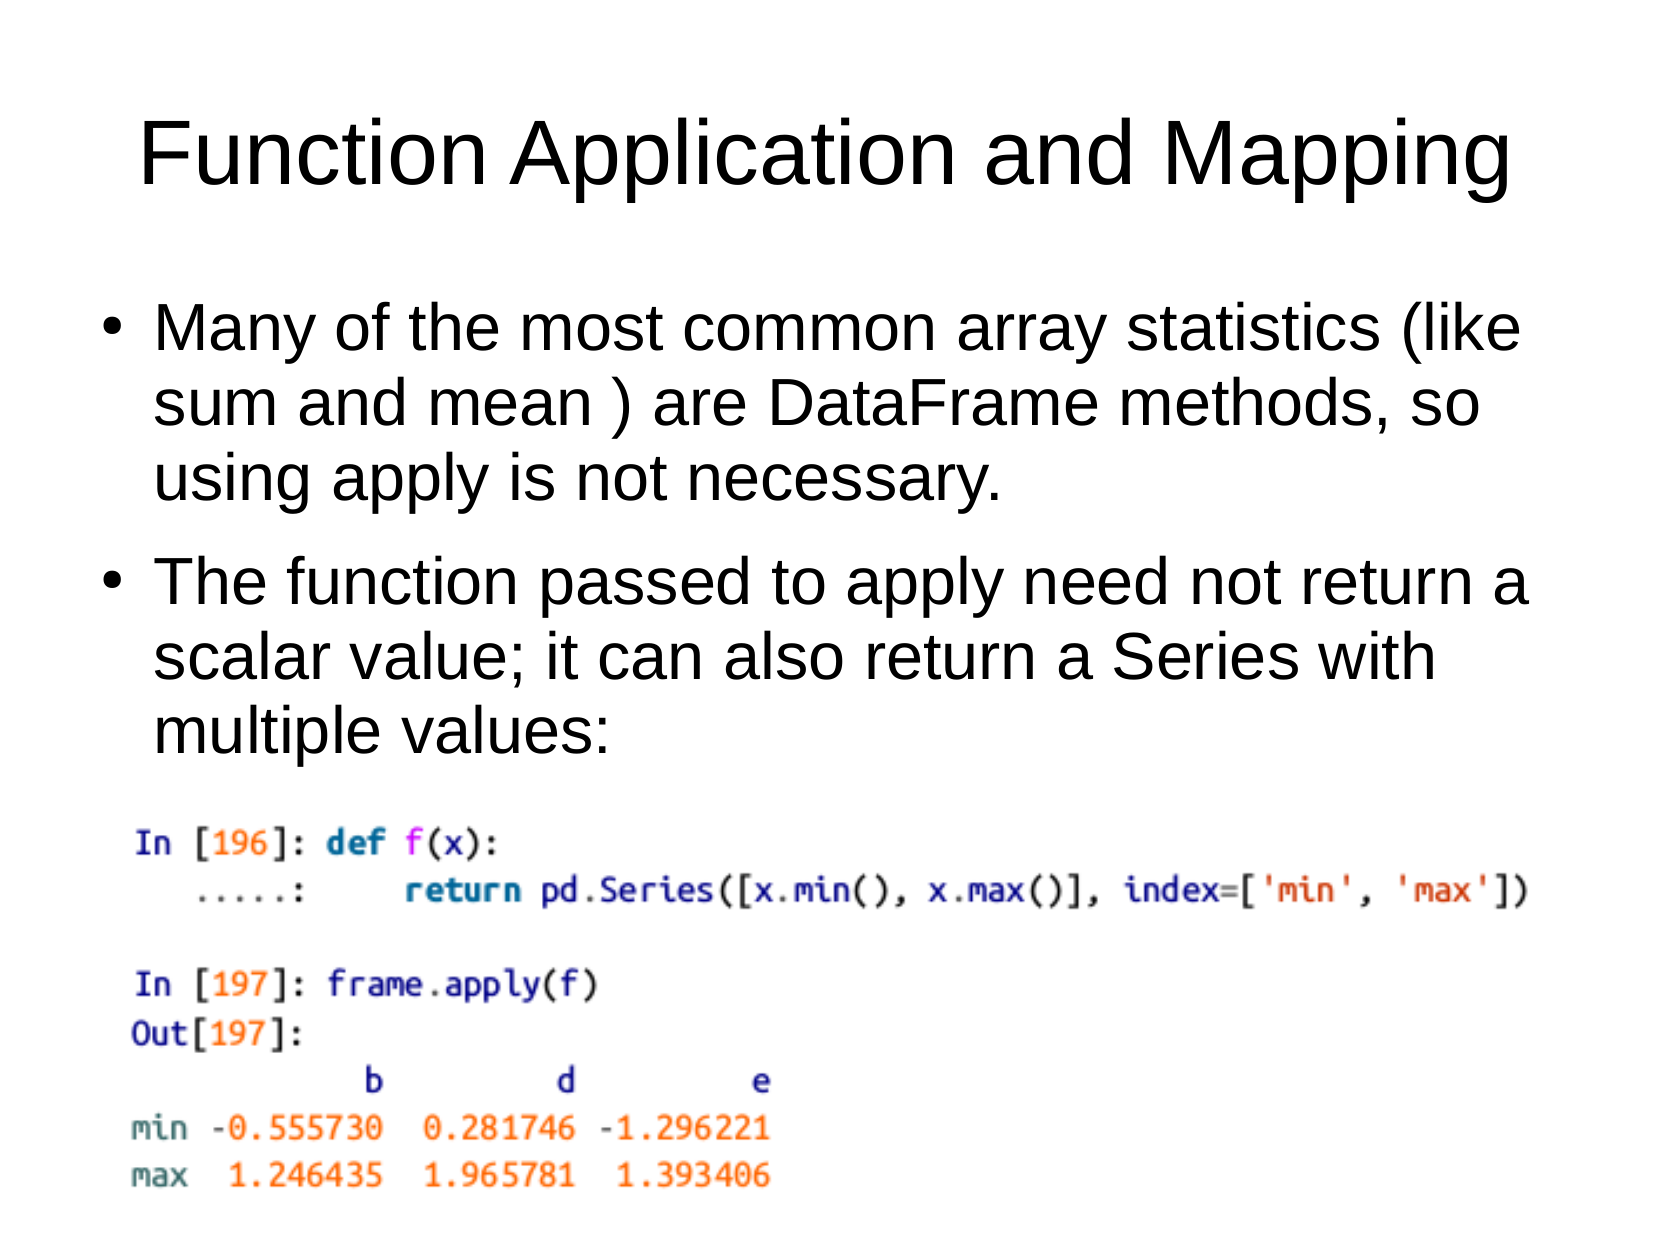

# Function Application and Mapping
Many of the most common array statistics (like sum and mean ) are DataFrame methods, so using apply is not necessary.
The function passed to apply need not return a scalar value; it can also return a Series with multiple values: